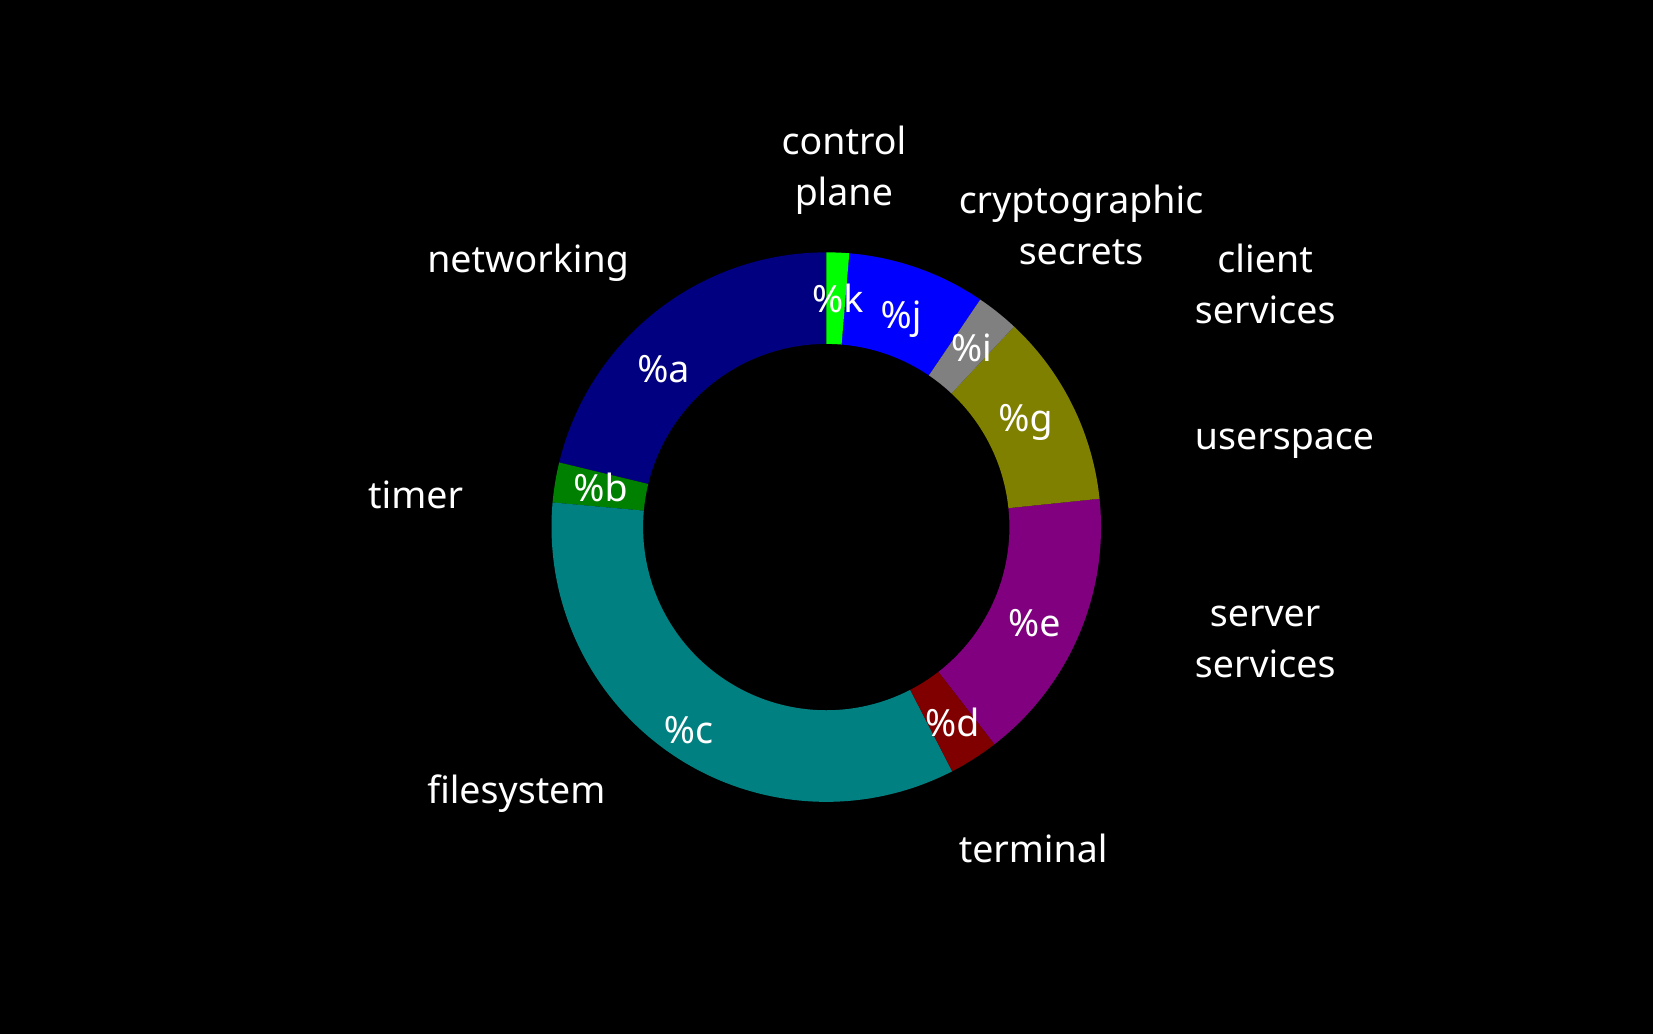

control
plane
cryptographic
secrets
networking
client
services
%a
%k
%j
%i
%g
userspace
timer
%b
 %e
%c
server
services
%d
filesystem
terminal